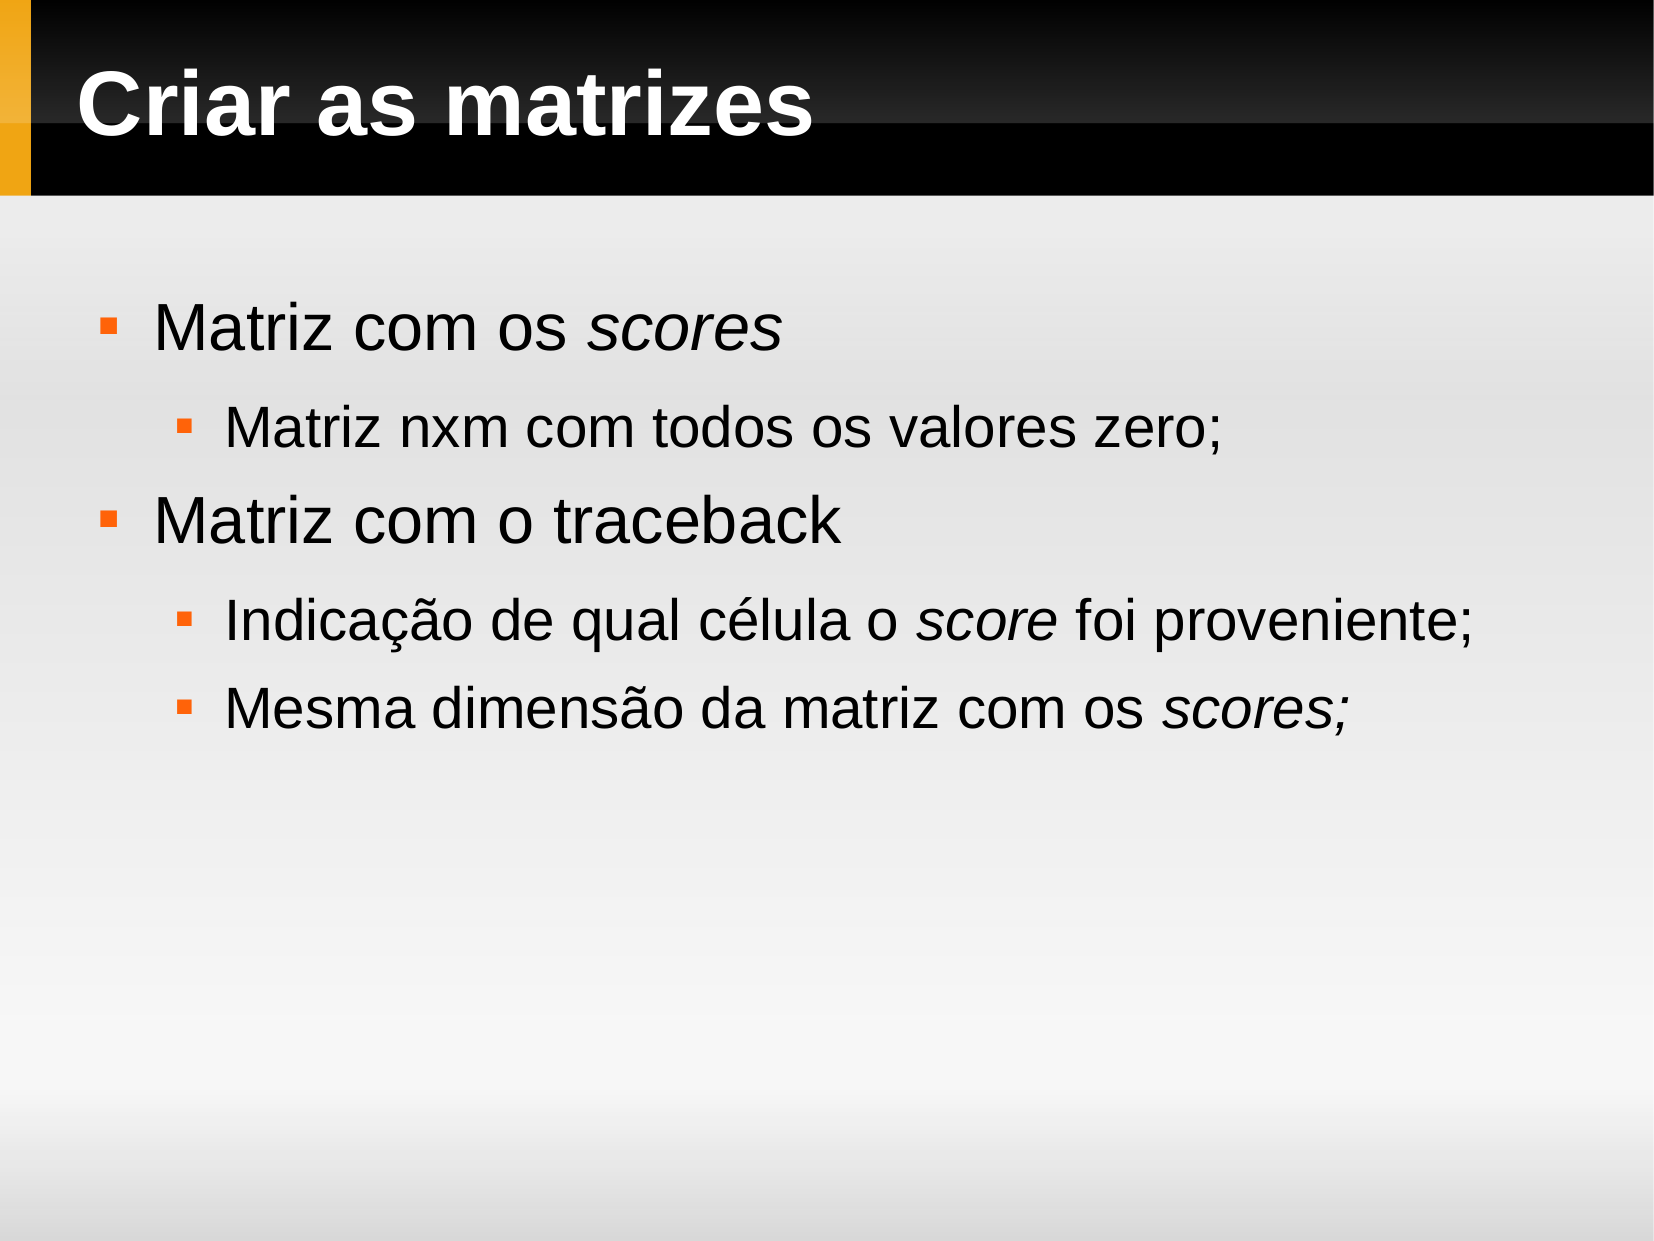

# Criar as matrizes
Matriz com os scores
Matriz nxm com todos os valores zero;
Matriz com o traceback
Indicação de qual célula o score foi proveniente;
Mesma dimensão da matriz com os scores;